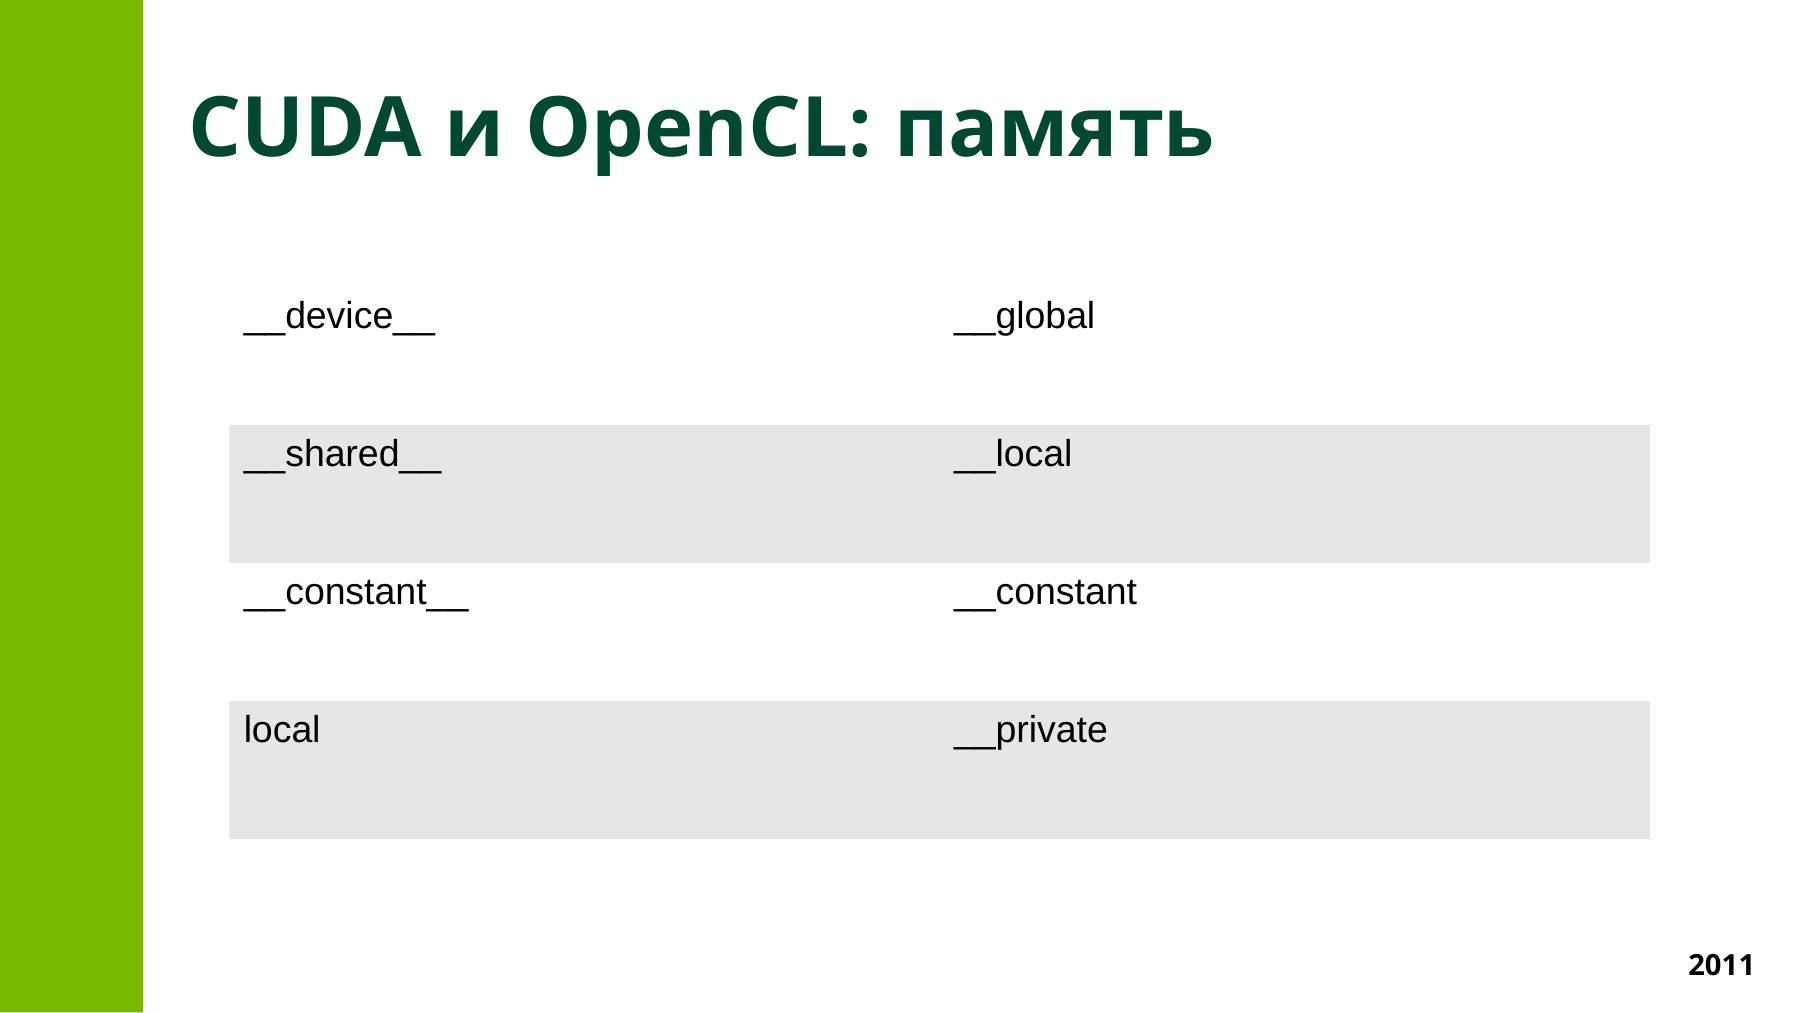

# CUDA и OpenCL: память
| \_\_device\_\_ | \_\_global |
| --- | --- |
| \_\_shared\_\_ | \_\_local |
| \_\_constant\_\_ | \_\_constant |
| local | \_\_private |